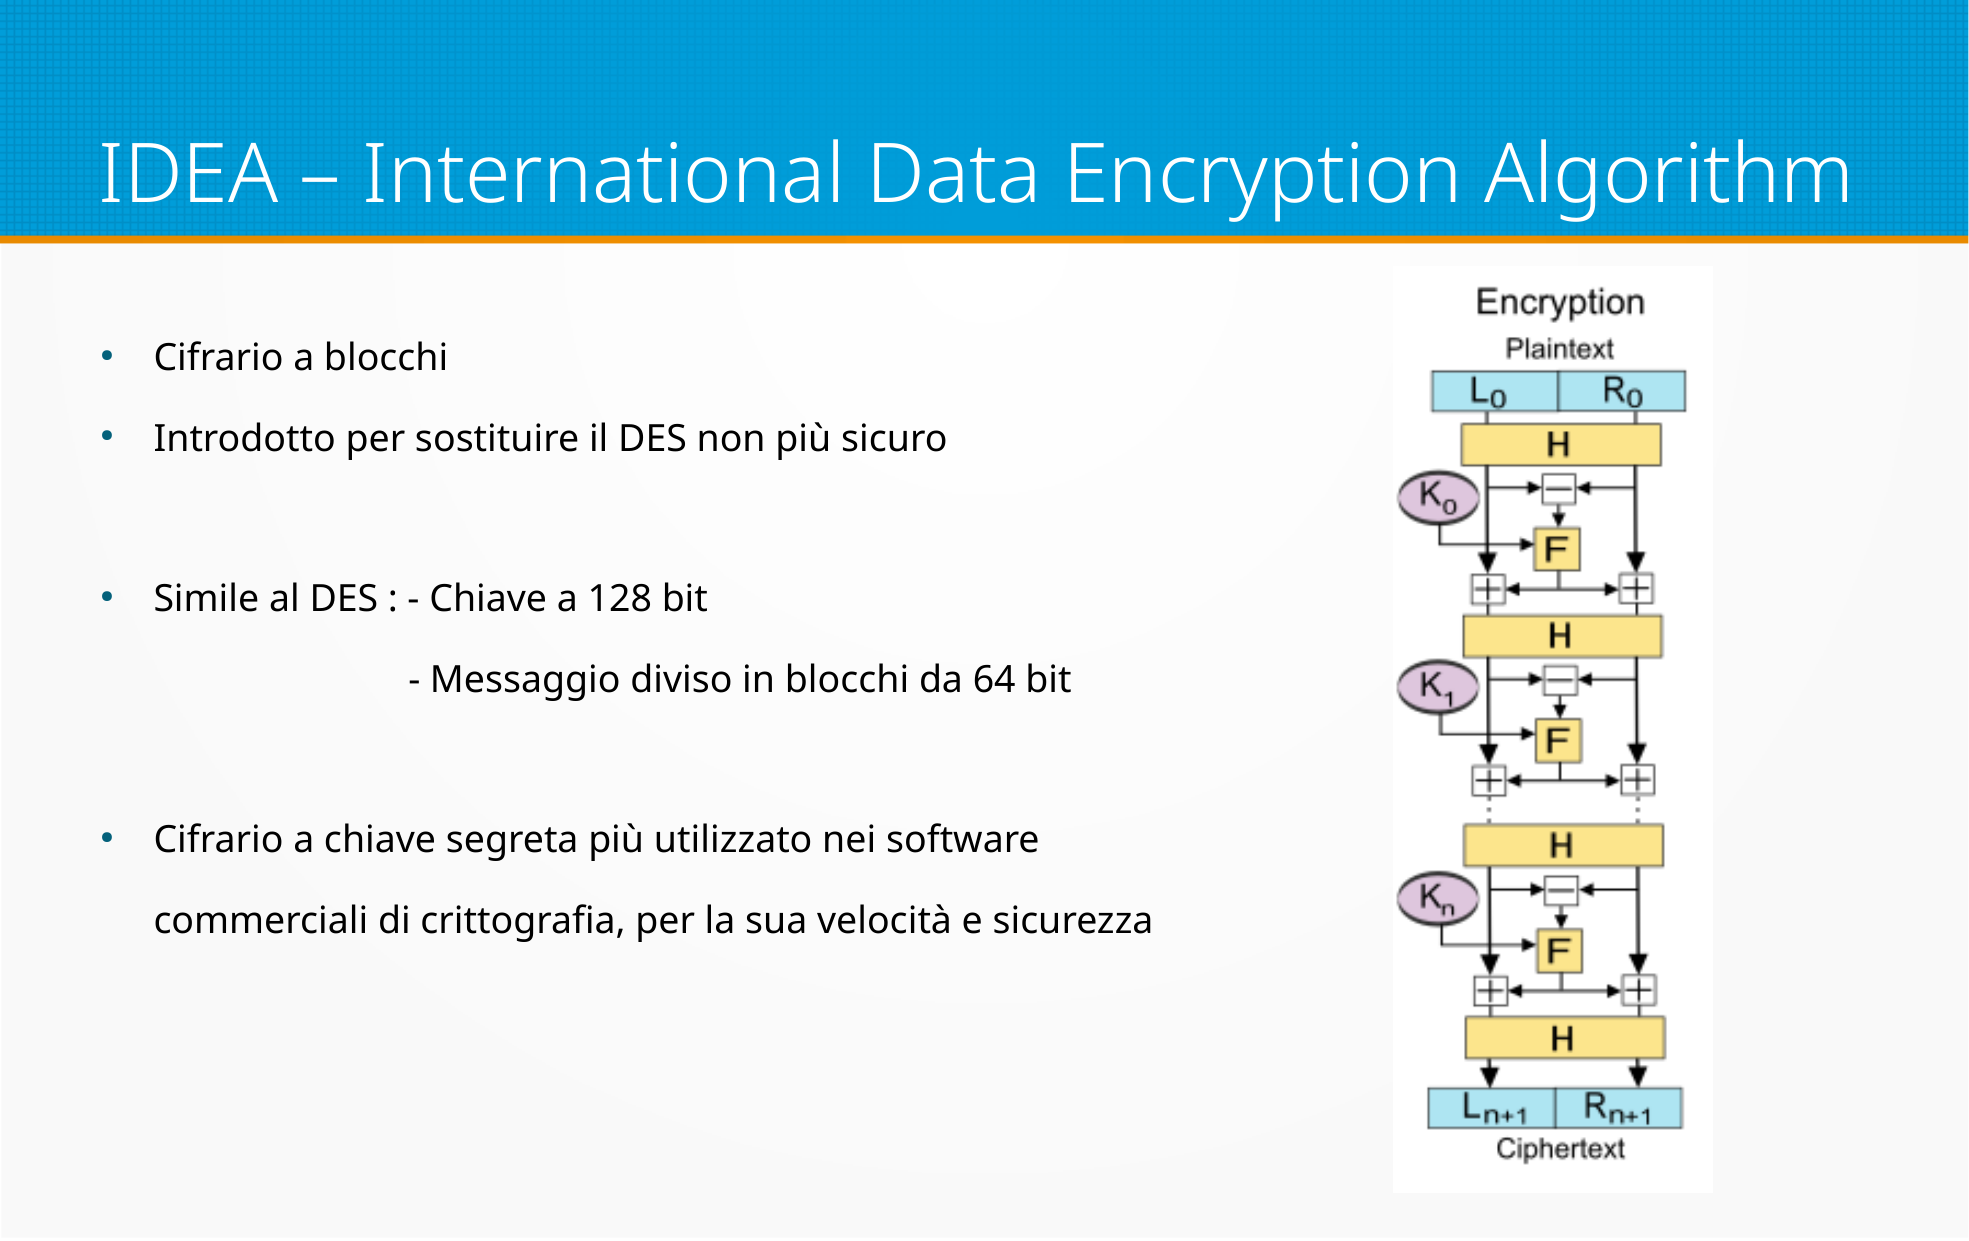

# IDEA – International Data Encryption Algorithm
Cifrario a blocchi
Introdotto per sostituire il DES non più sicuro
Simile al DES : - Chiave a 128 bit
 		 - Messaggio diviso in blocchi da 64 bit
Cifrario a chiave segreta più utilizzato nei software
commerciali di crittografia, per la sua velocità e sicurezza